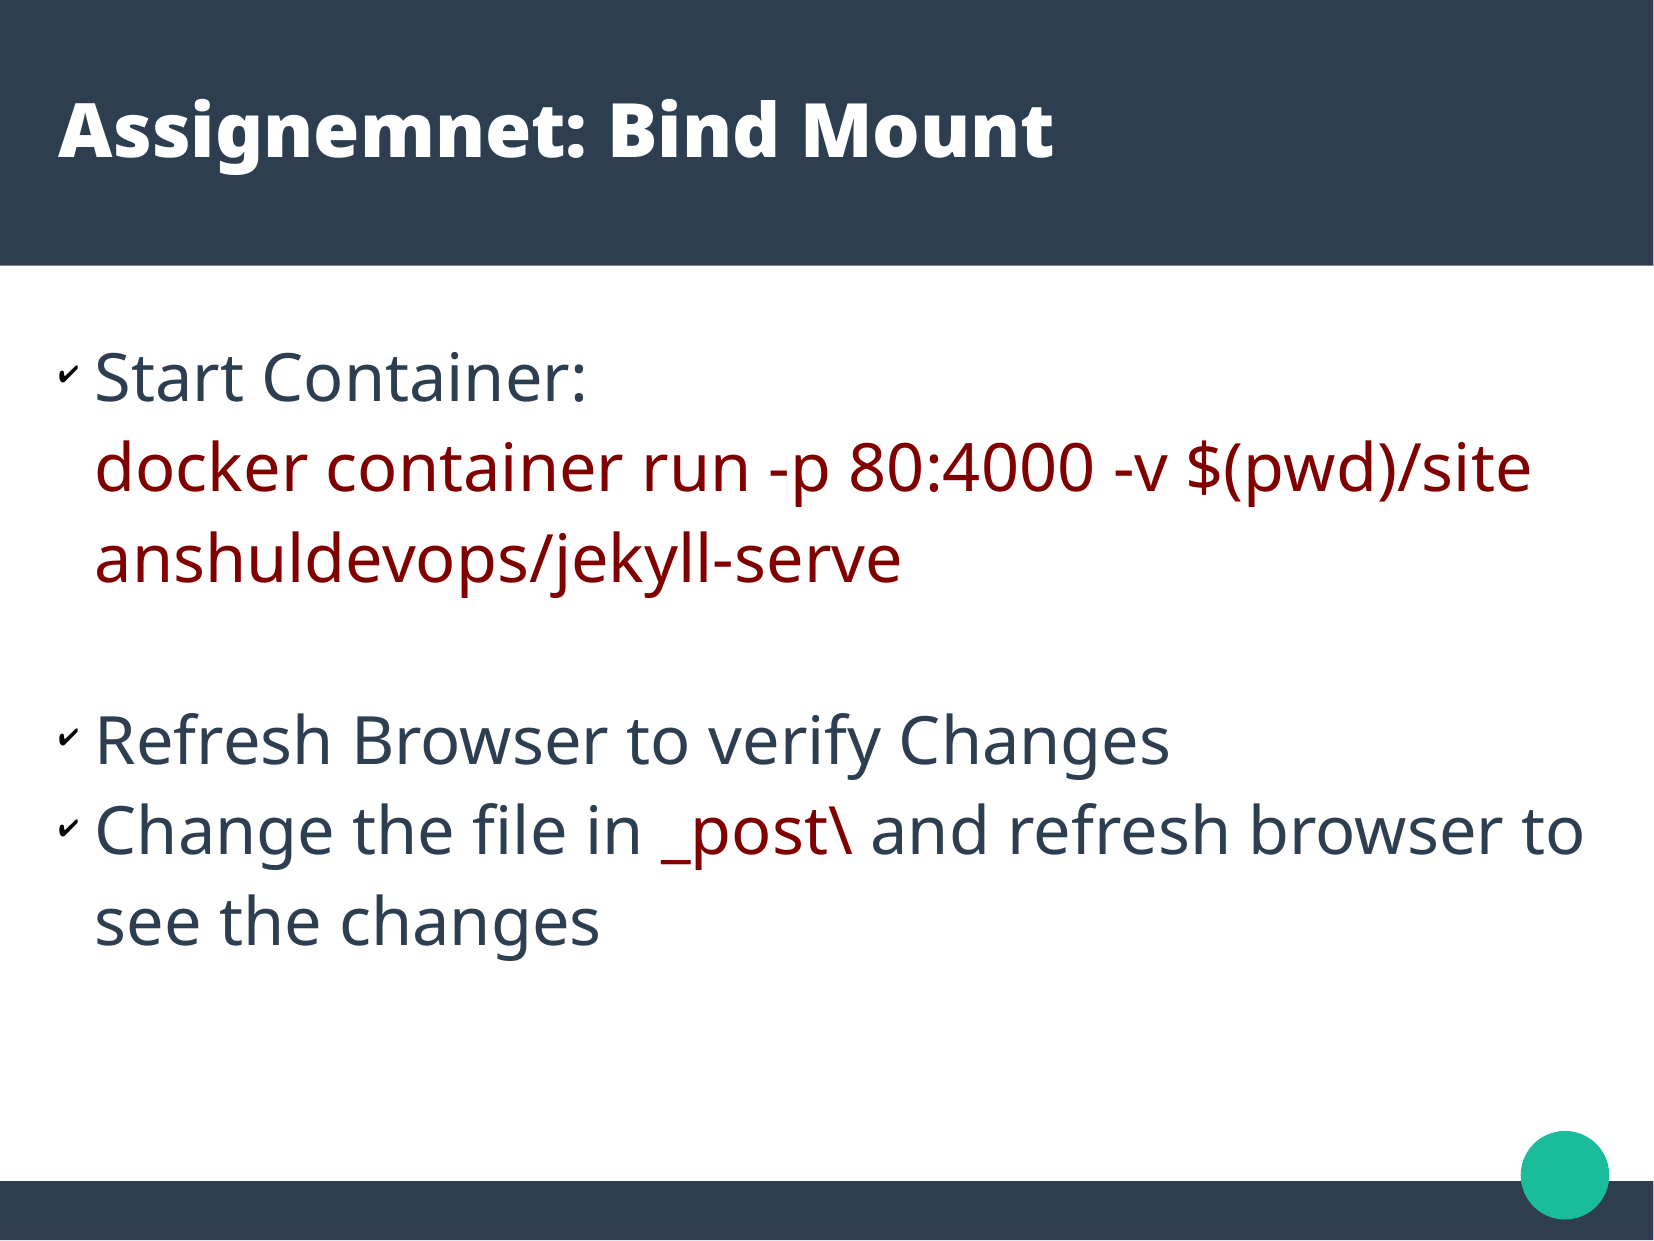

# Assignemnet: Bind Mount
Start Container:
docker container run -p 80:4000 -v $(pwd)/site anshuldevops/jekyll-serve
Refresh Browser to verify Changes
Change the file in _post\ and refresh browser to see the changes